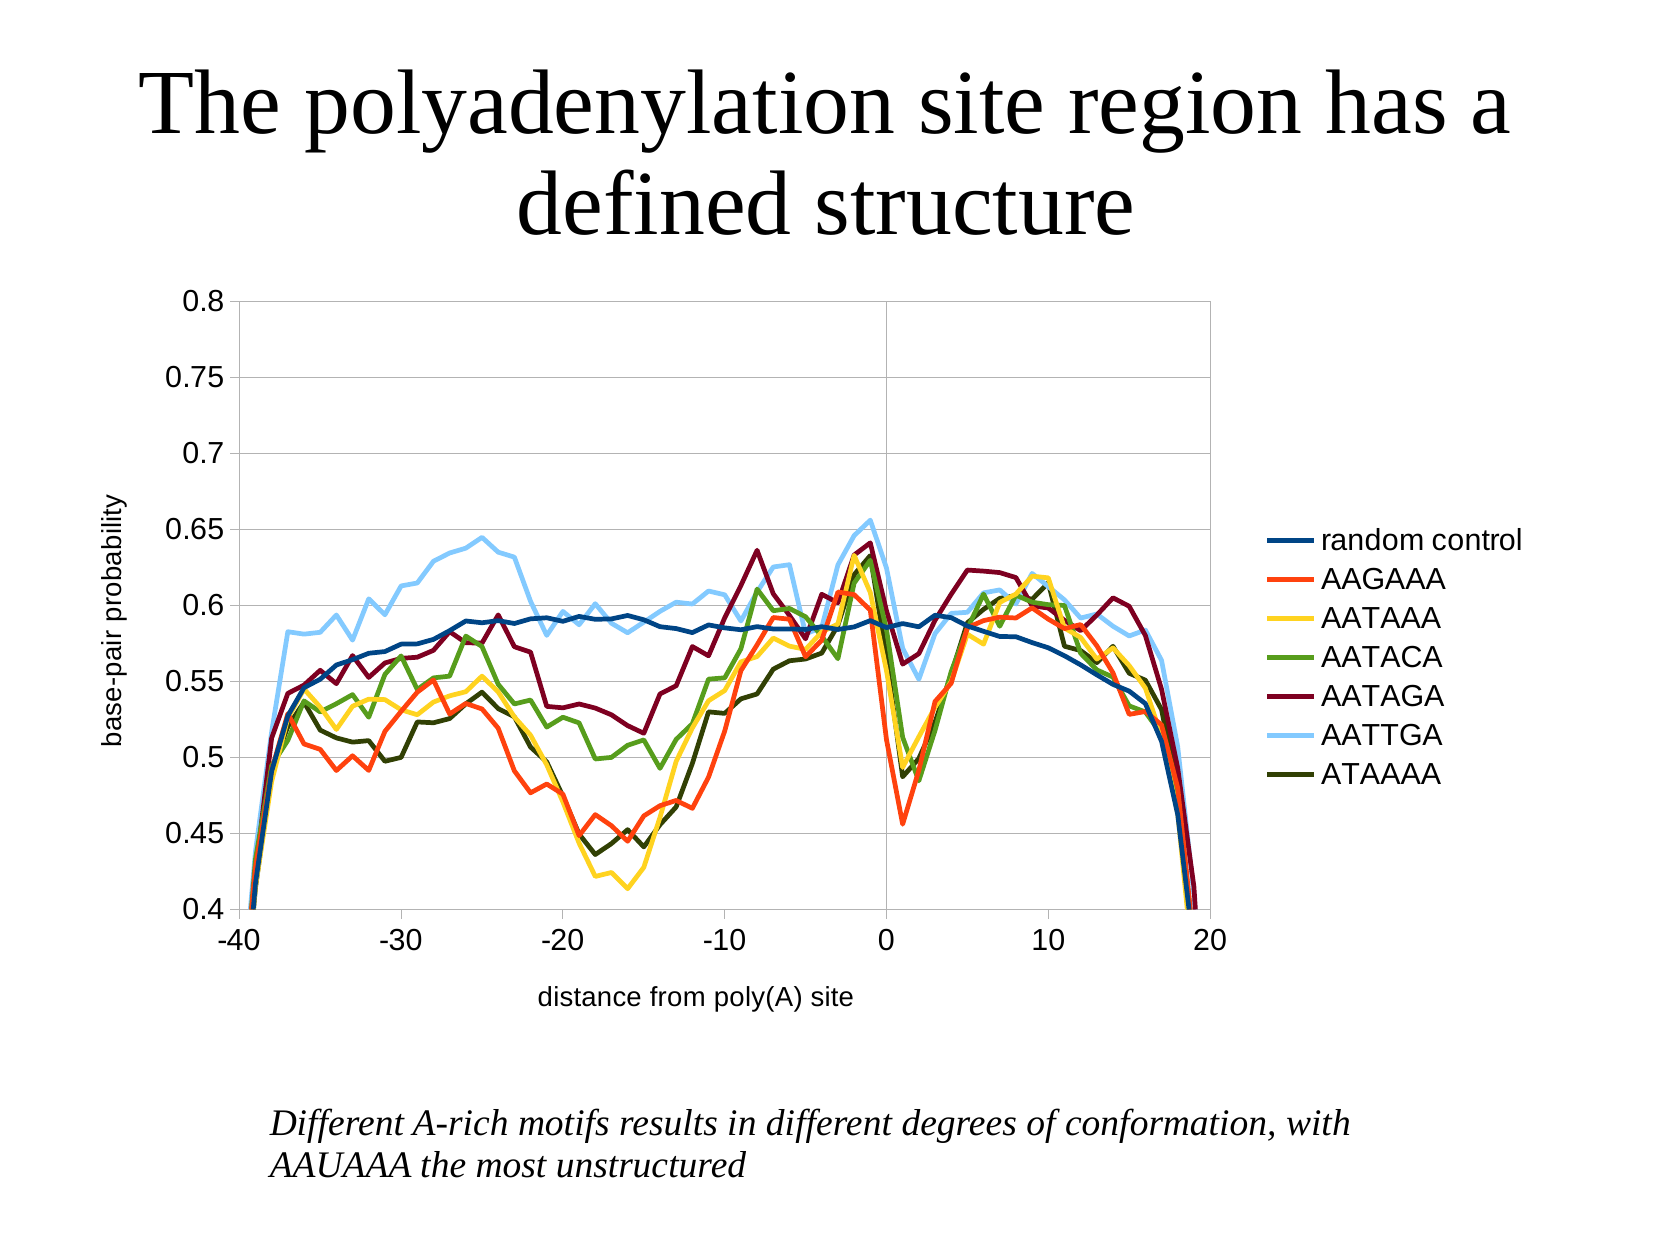

# The polyadenylation site region has a defined structure
### Chart
| Category | random control | AAGAAA | AATAAA | AATACA | AATAGA | AATTGA | ATAAAA |
|---|---|---|---|---|---|---|---|Different A-rich motifs results in different degrees of conformation, with
AAUAAA the most unstructured